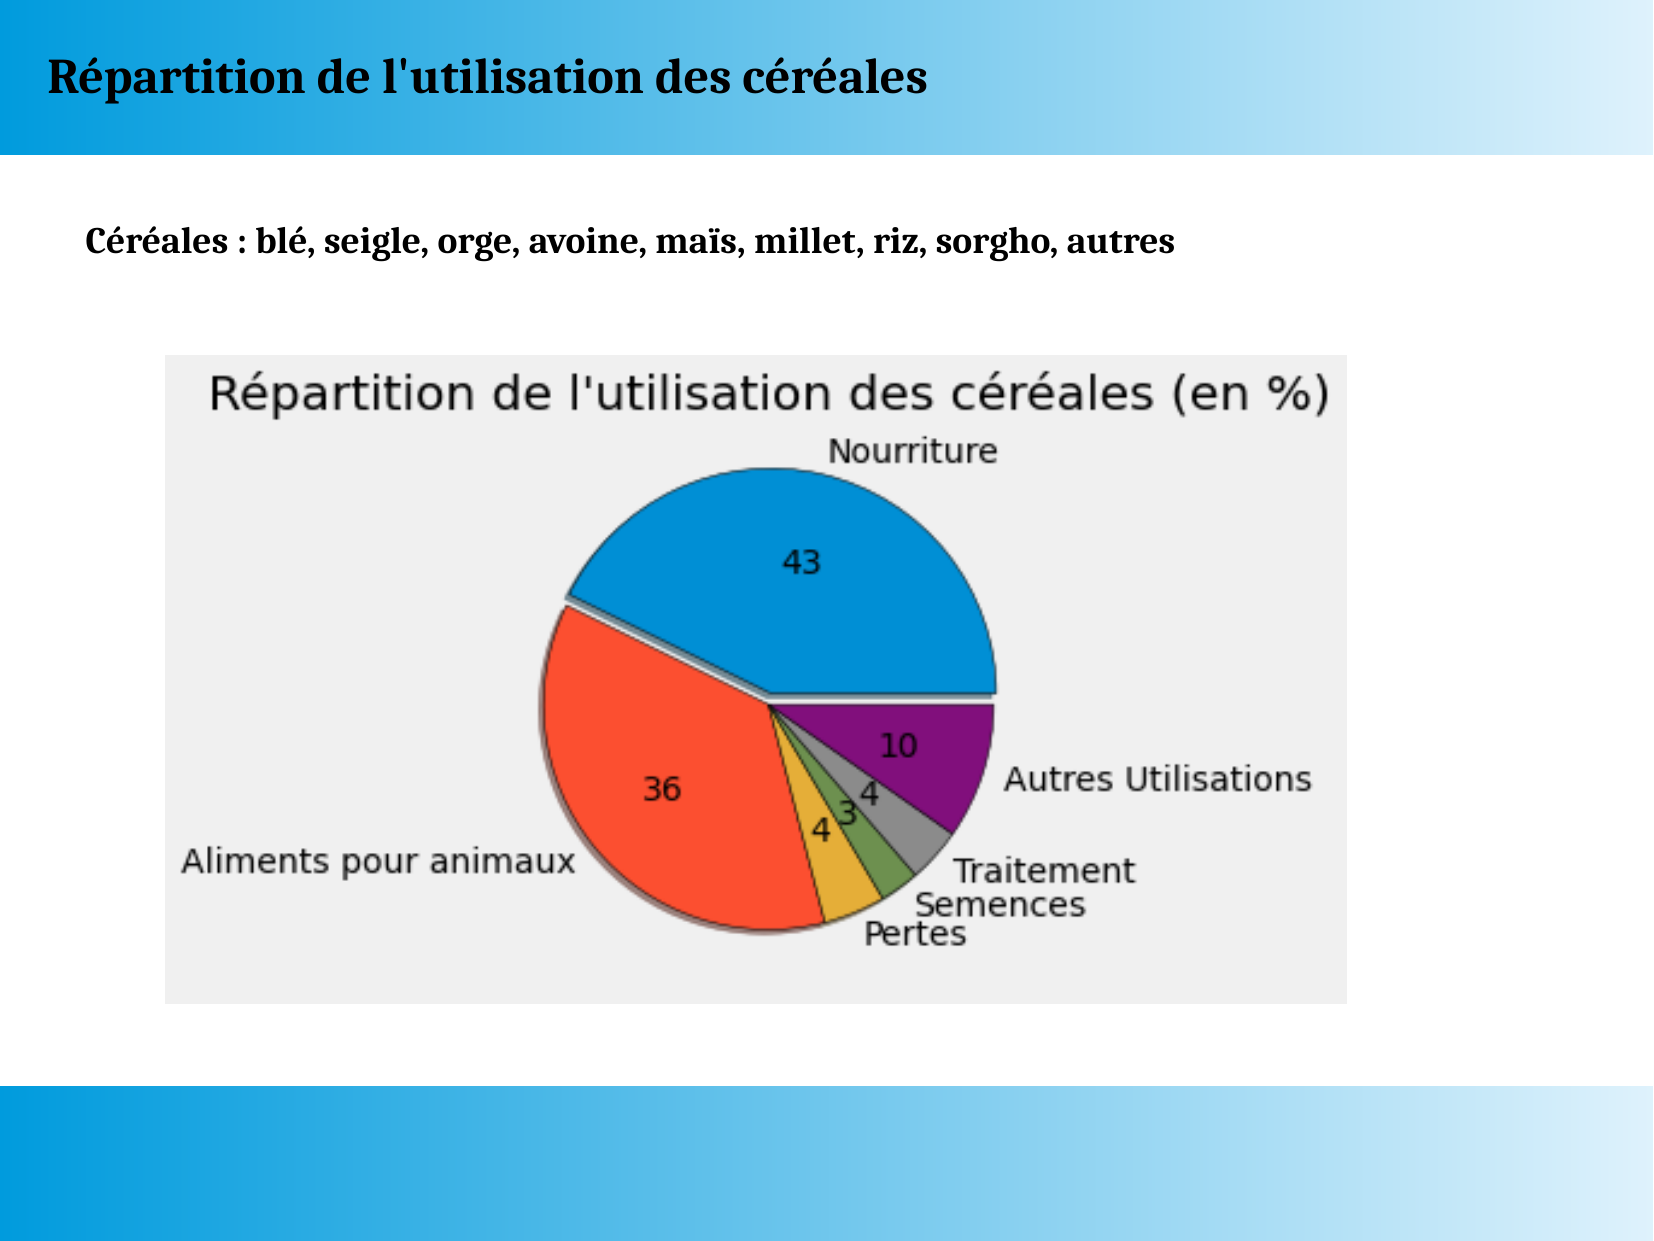

# Répartition de l'utilisation des céréales
Céréales : blé, seigle, orge, avoine, maïs, millet, riz, sorgho, autres